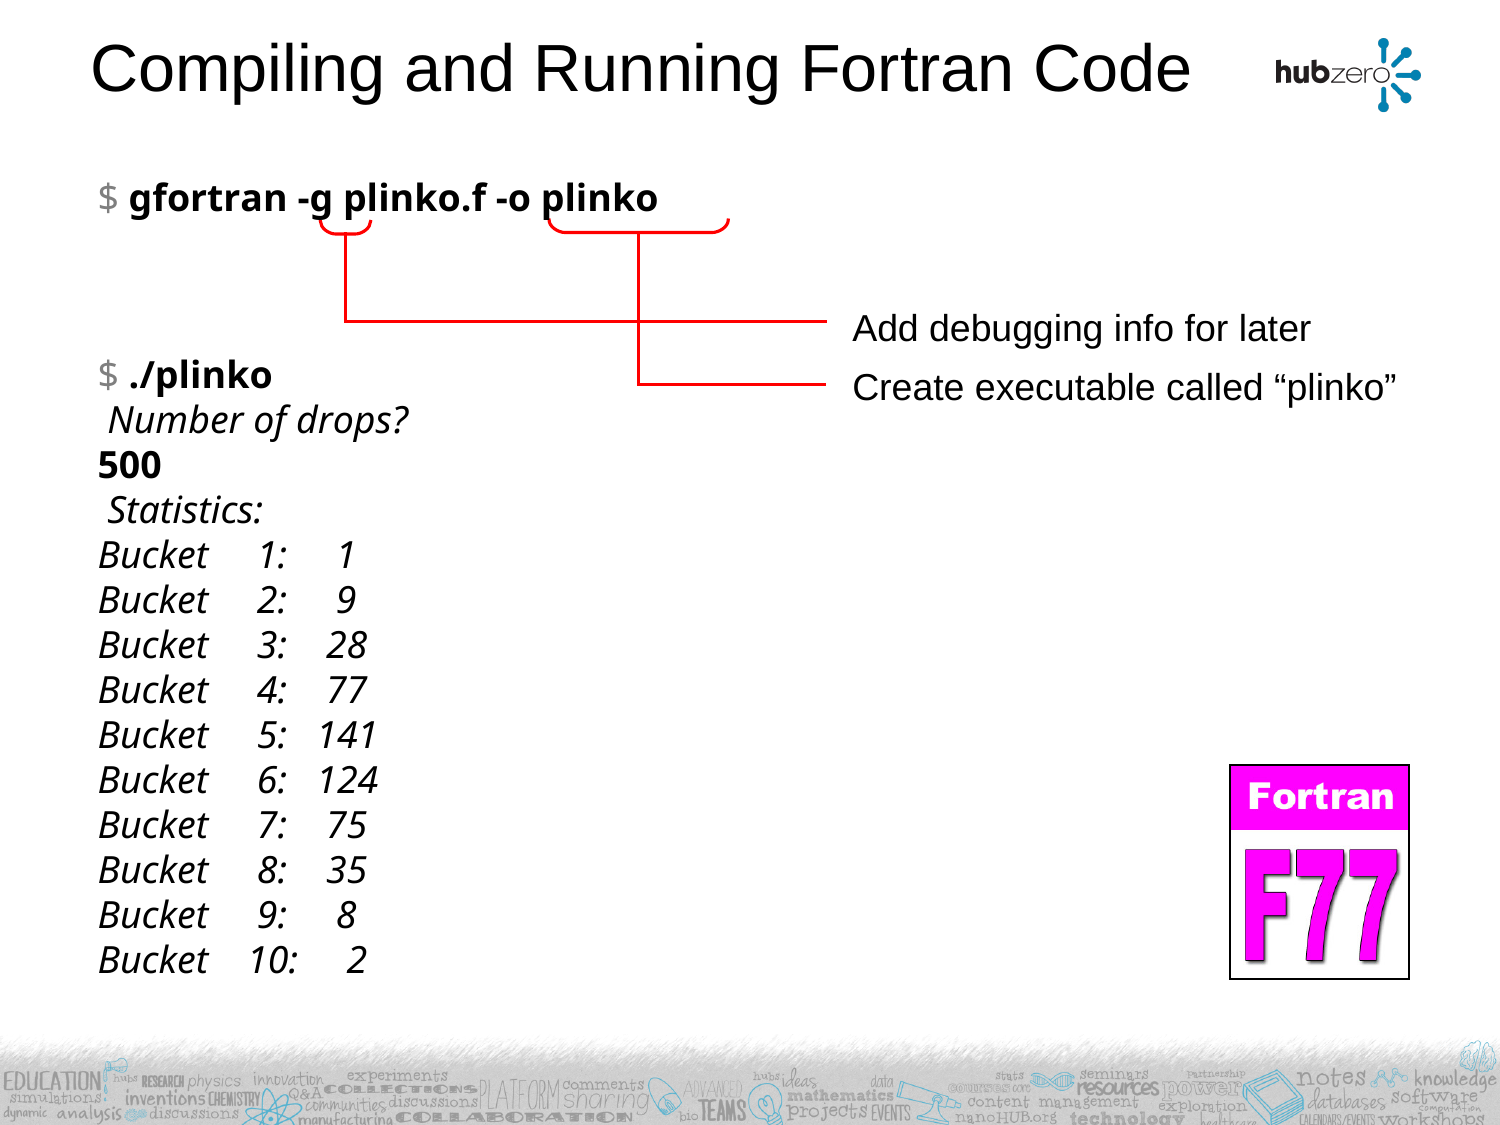

Compiling and Running Fortran Code
$ gfortran -g plinko.f -o plinko
Add debugging info for later
Create executable called “plinko”
$ ./plinko
 Number of drops?
500
 Statistics:
Bucket 1: 1
Bucket 2: 9
Bucket 3: 28
Bucket 4: 77
Bucket 5: 141
Bucket 6: 124
Bucket 7: 75
Bucket 8: 35
Bucket 9: 8
Bucket 10: 2